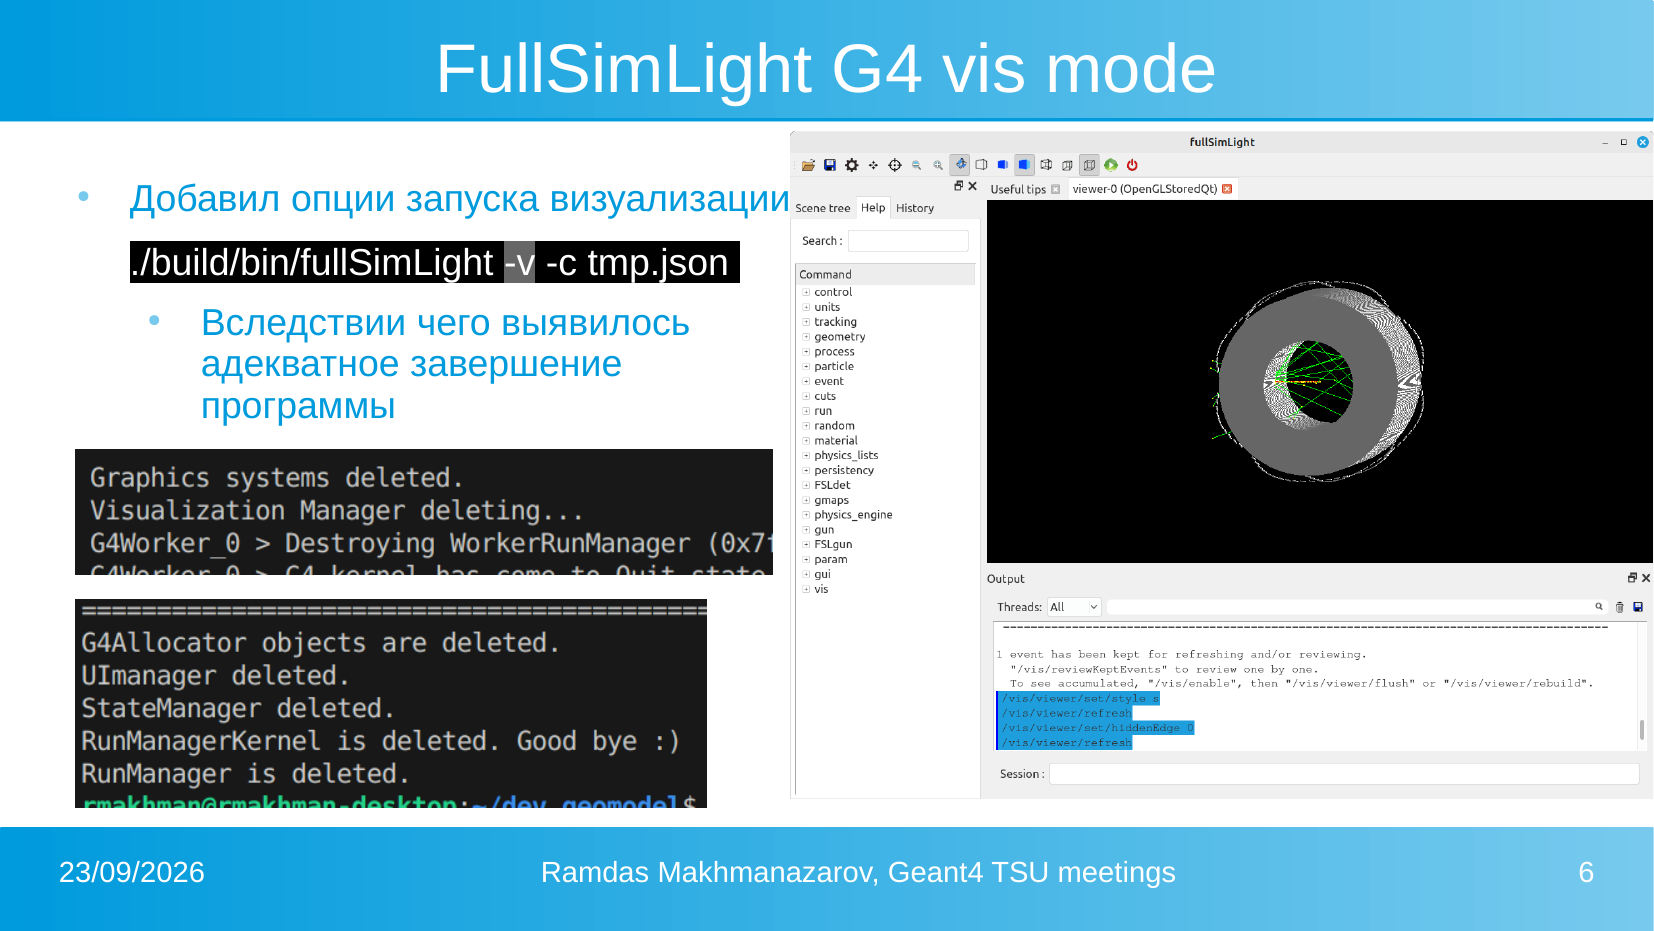

# FullSimLight G4 vis mode
Добавил опции запуска визуализации
./build/bin/fullSimLight -v -c tmp.json
Вследствии чего выявилось адекватное завершение программы
Ramdas Makhmanazarov, Geant4 TSU meetings
6